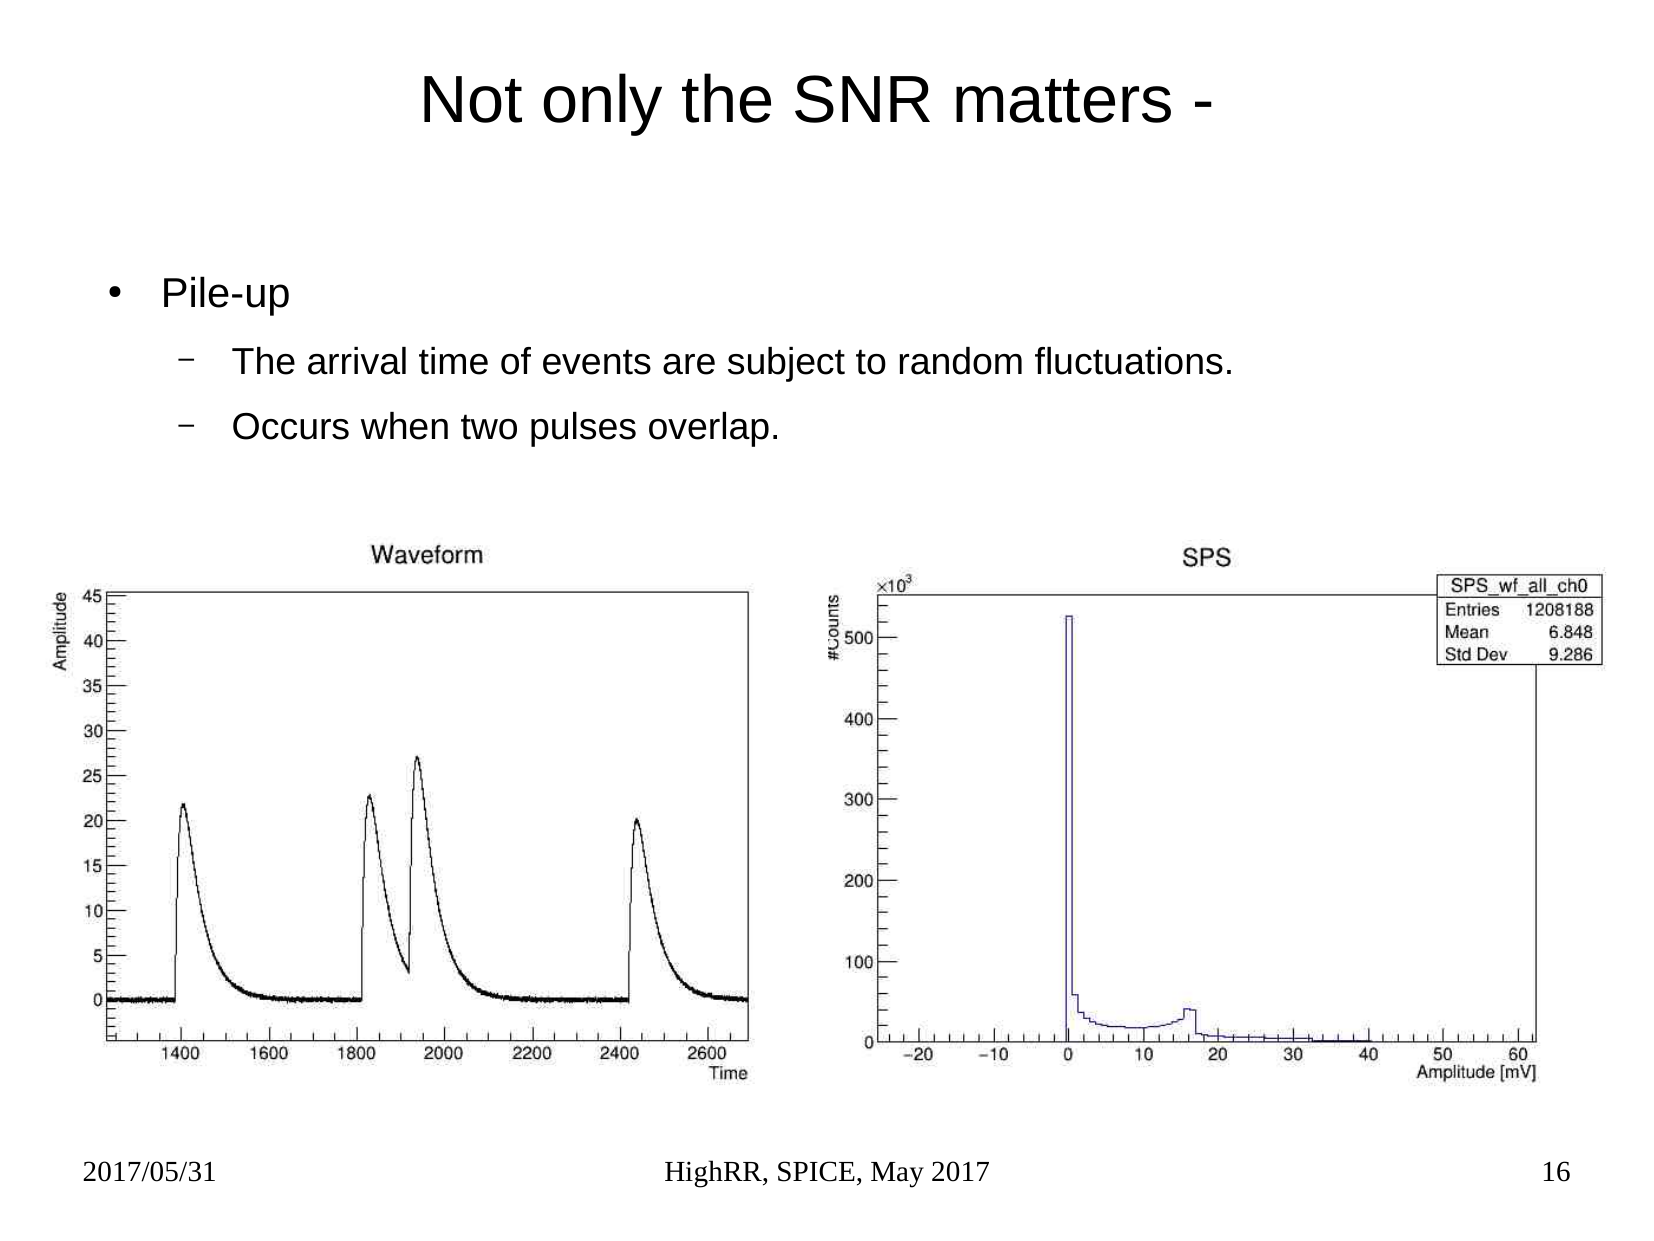

# Not only the SNR matters -
Pile-up
The arrival time of events are subject to random fluctuations.
Occurs when two pulses overlap.
2017/05/31
HighRR, SPICE, May 2017
16